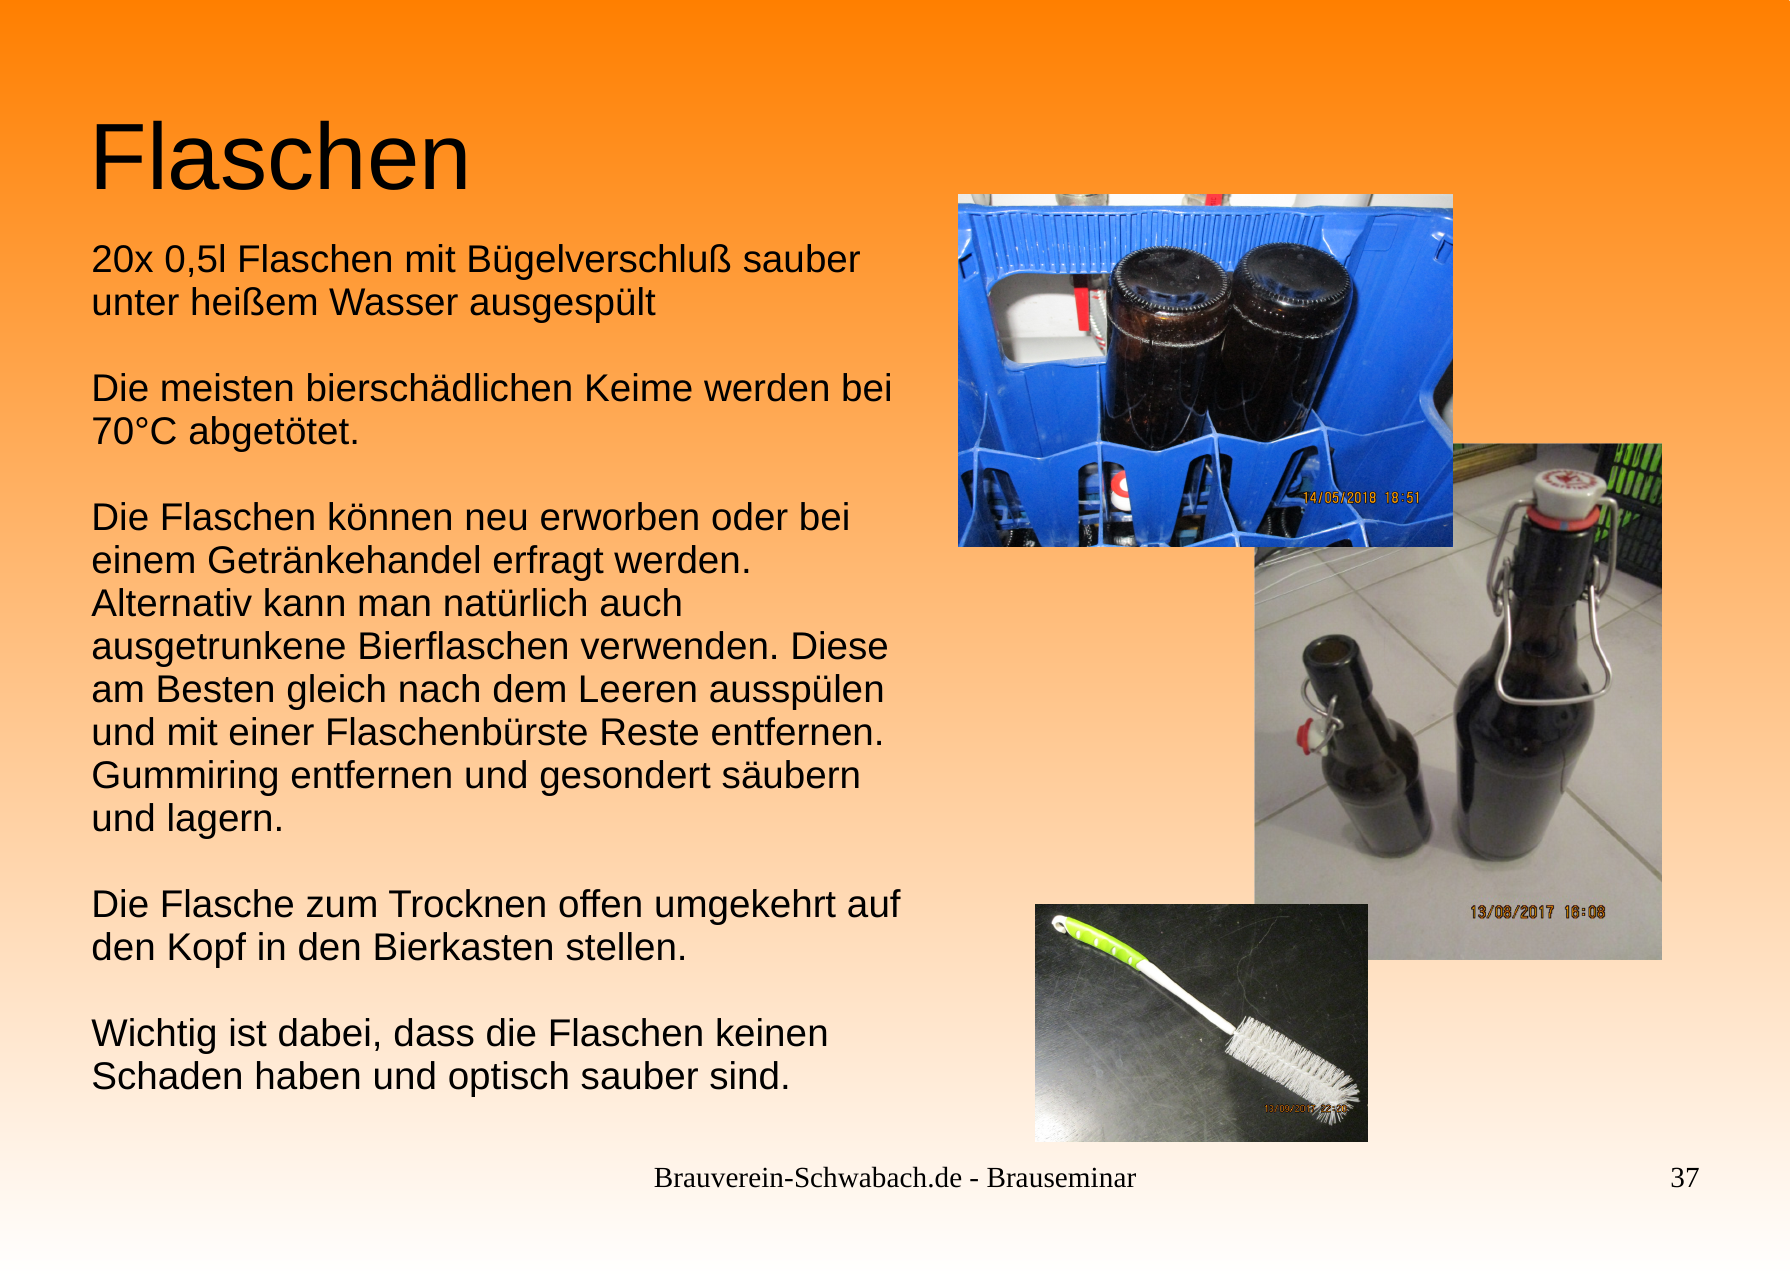

# Flaschen
20x 0,5l Flaschen mit Bügelverschluß sauber unter heißem Wasser ausgespült
Die meisten bierschädlichen Keime werden bei 70°C abgetötet.
Die Flaschen können neu erworben oder bei einem Getränkehandel erfragt werden. Alternativ kann man natürlich auch ausgetrunkene Bierflaschen verwenden. Diese am Besten gleich nach dem Leeren ausspülen und mit einer Flaschenbürste Reste entfernen. Gummiring entfernen und gesondert säubern und lagern.
Die Flasche zum Trocknen offen umgekehrt auf den Kopf in den Bierkasten stellen.
Wichtig ist dabei, dass die Flaschen keinen Schaden haben und optisch sauber sind.
Brauverein-Schwabach.de - Brauseminar
37